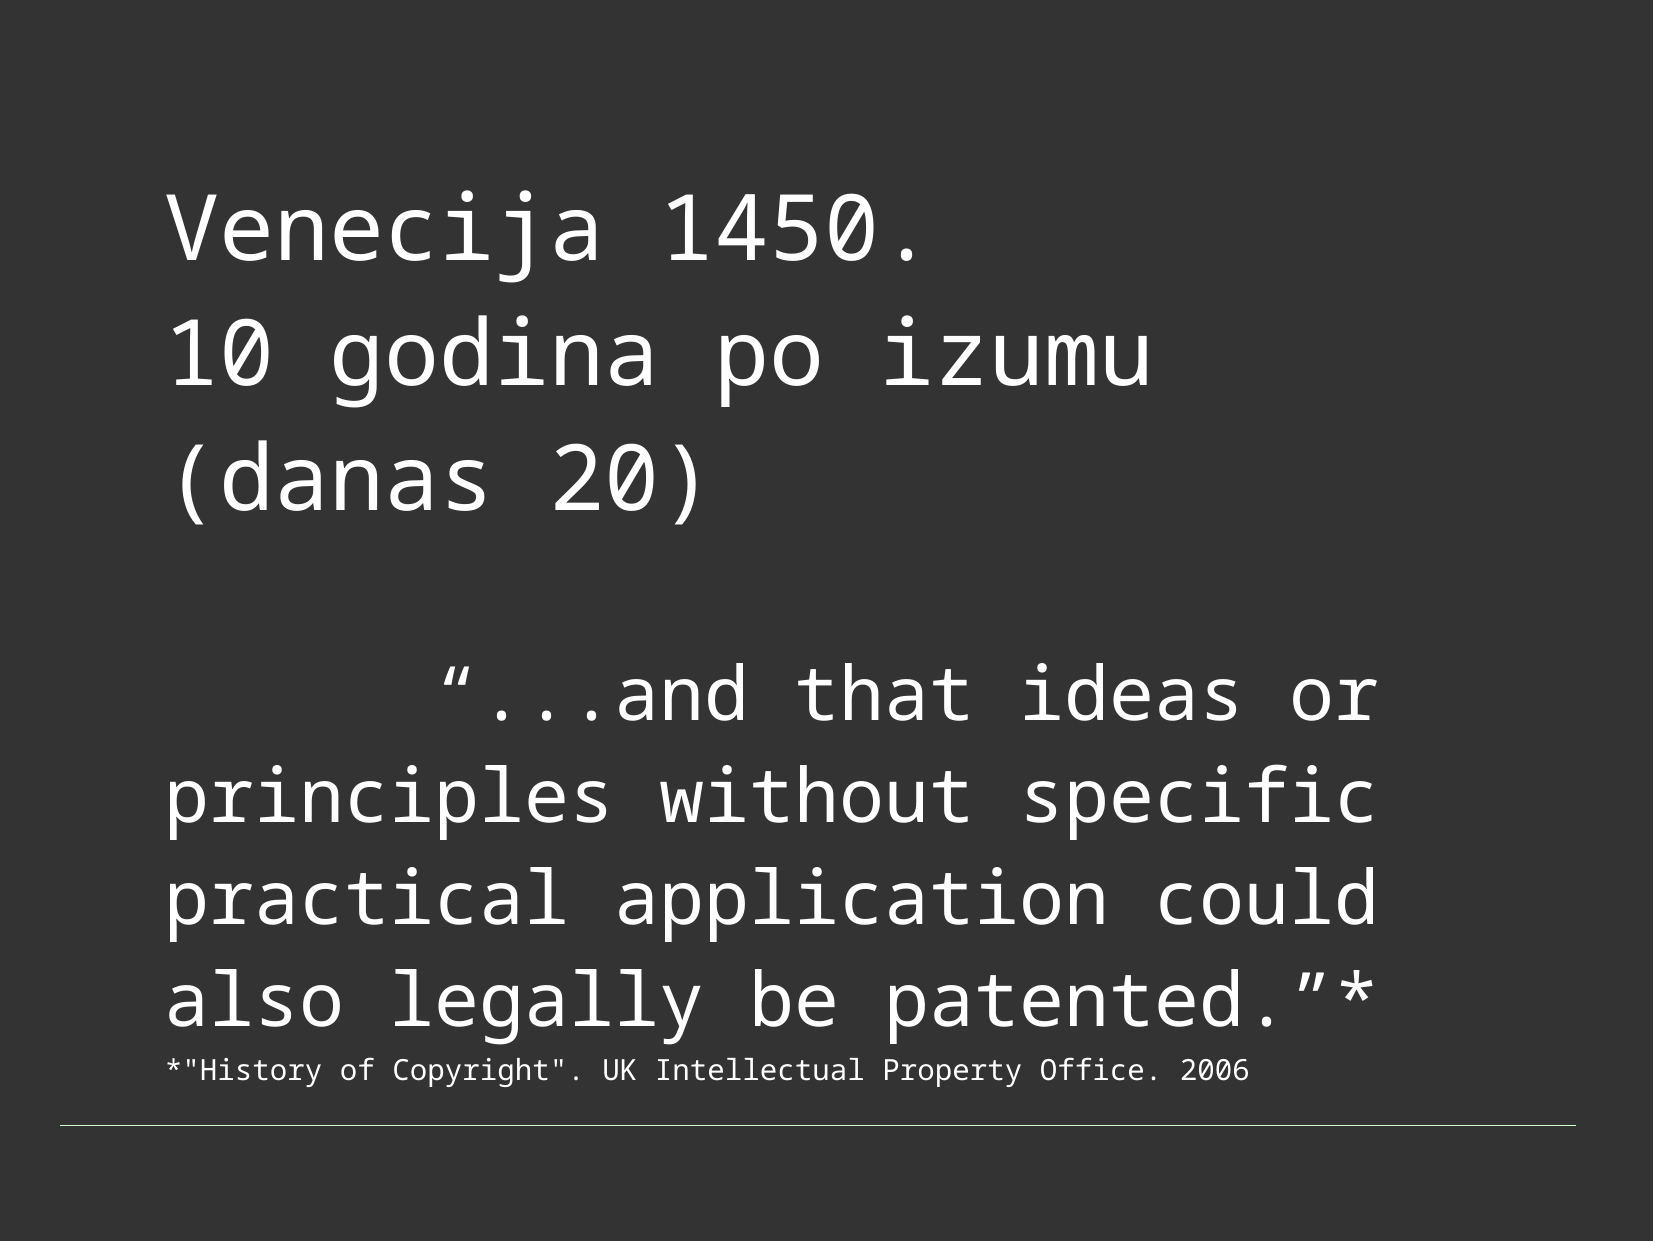

#
Venecija 1450.
10 godina po izumu (danas 20)
 “...and that ideas or principles without specific practical application could also legally be patented.”*
*"History of Copyright". UK Intellectual Property Office. 2006